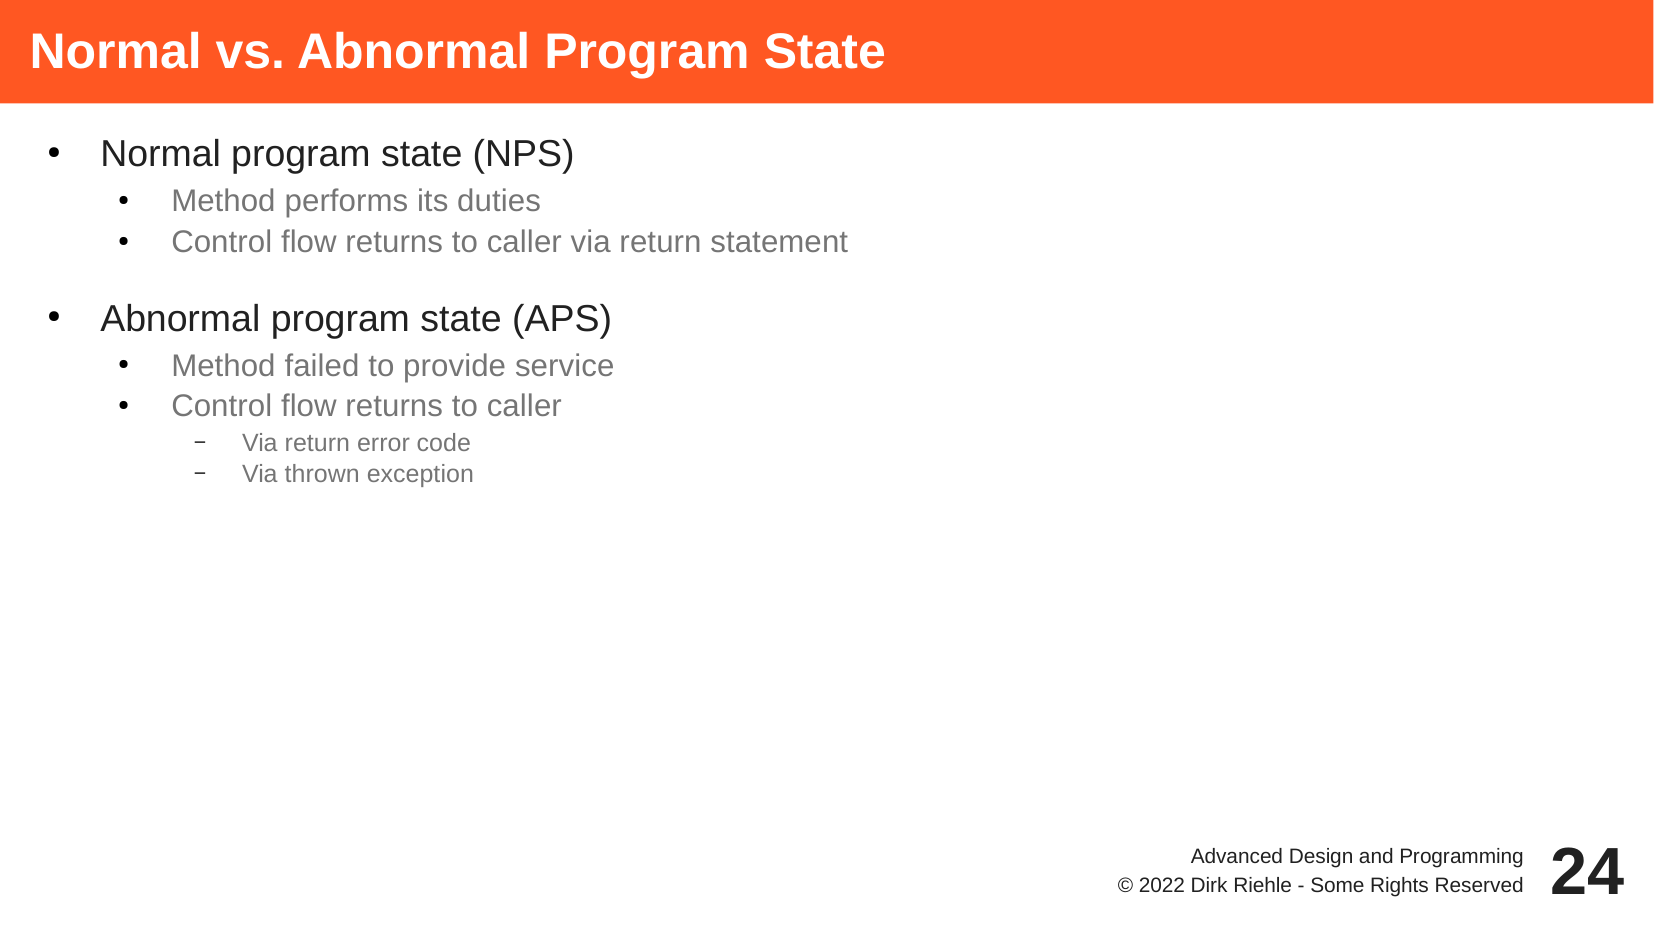

# Normal vs. Abnormal Program State
Normal program state (NPS)
Method performs its duties
Control flow returns to caller via return statement
Abnormal program state (APS)
Method failed to provide service
Control flow returns to caller
Via return error code
Via thrown exception
Advanced Design and Programming
24
© 2022 Dirk Riehle - Some Rights Reserved